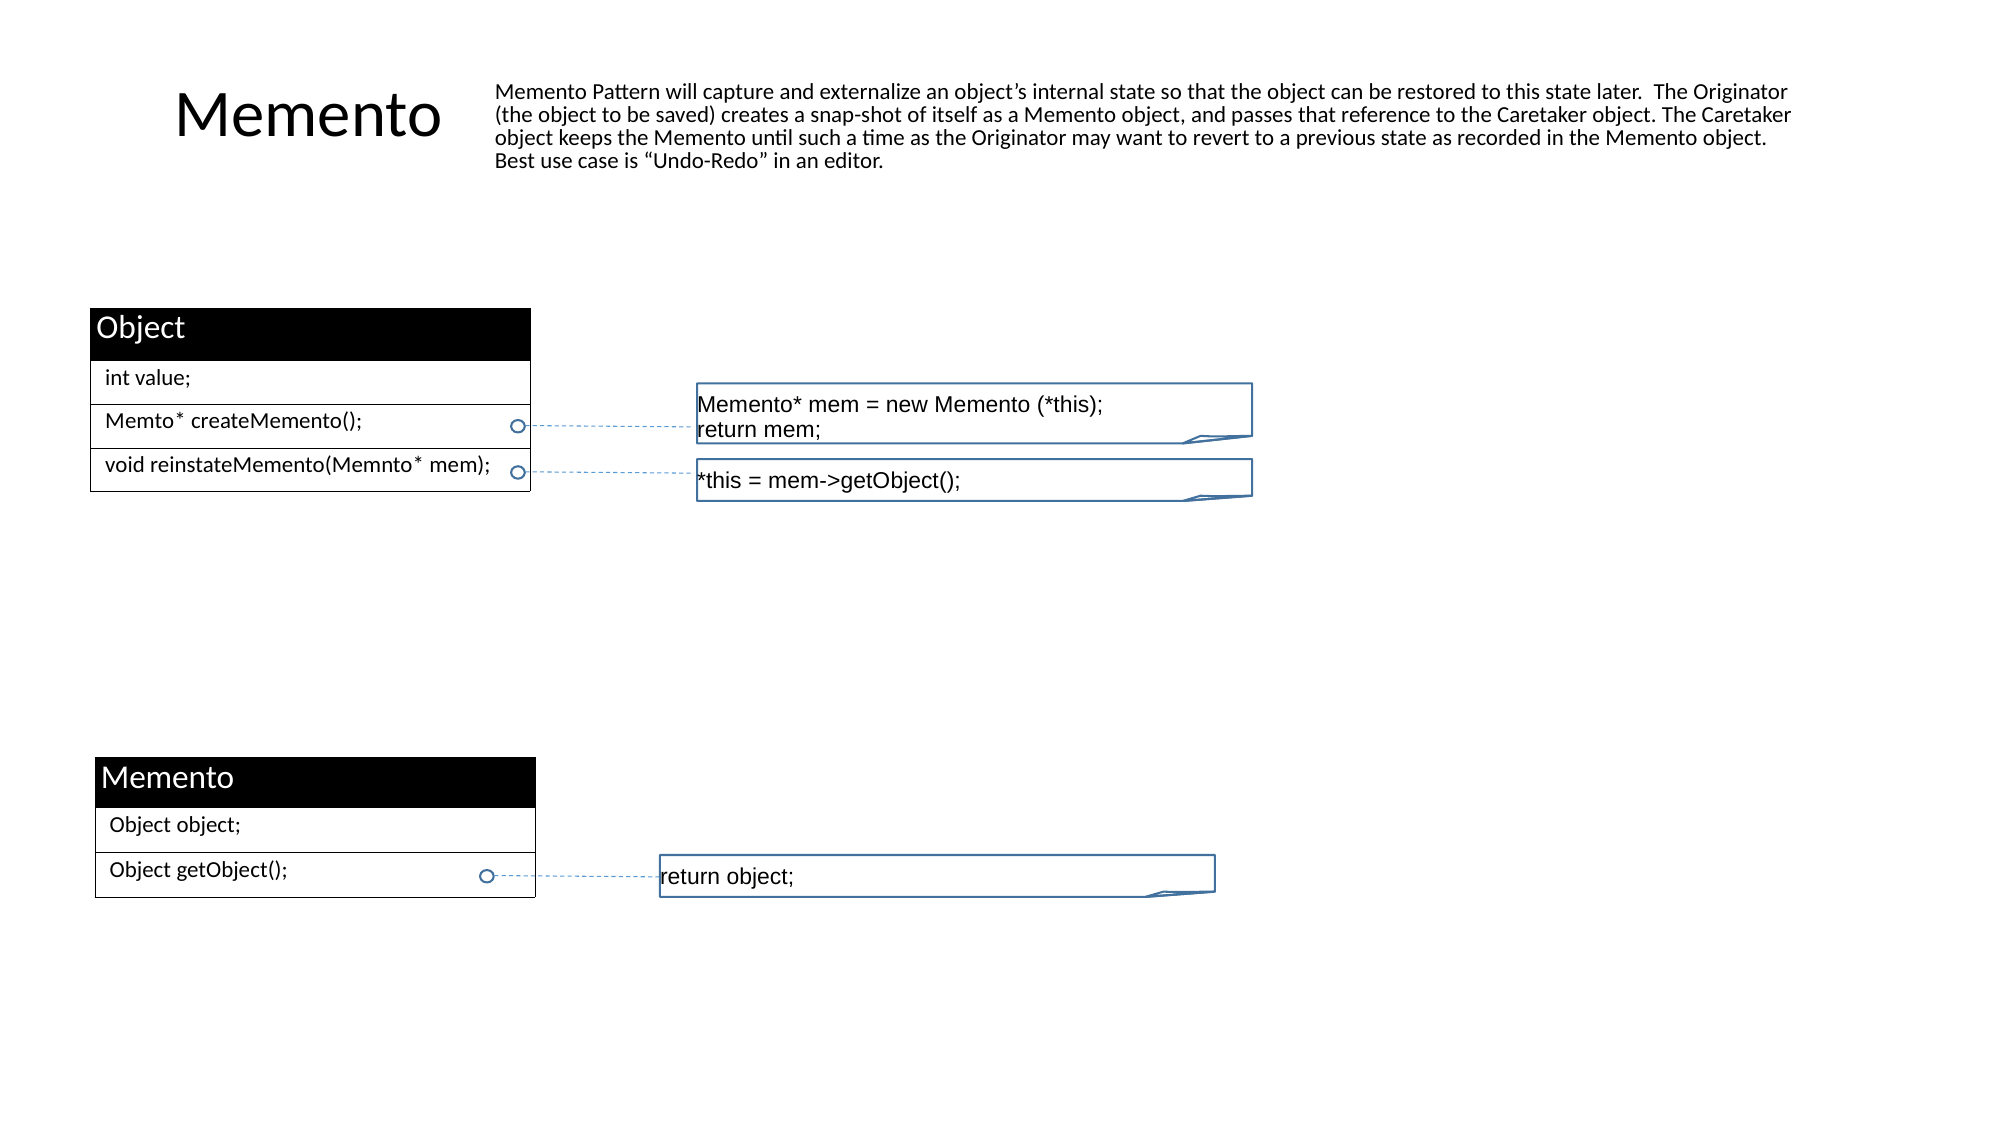

# Memento
Memento Pattern will capture and externalize an object’s internal state so that the object can be restored to this state later. The Originator (the object to be saved) creates a snap-shot of itself as a Memento object, and passes that reference to the Caretaker object. The Caretaker object keeps the Memento until such a time as the Originator may want to revert to a previous state as recorded in the Memento object.
Best use case is “Undo-Redo” in an editor.
| Object |
| --- |
| int value; |
| Memto\* createMemento(); |
| void reinstateMemento(Memnto\* mem); |
Memento* mem = new Memento (*this);
return mem;
*this = mem->getObject();
| Memento |
| --- |
| Object object; |
| Object getObject(); |
return object;